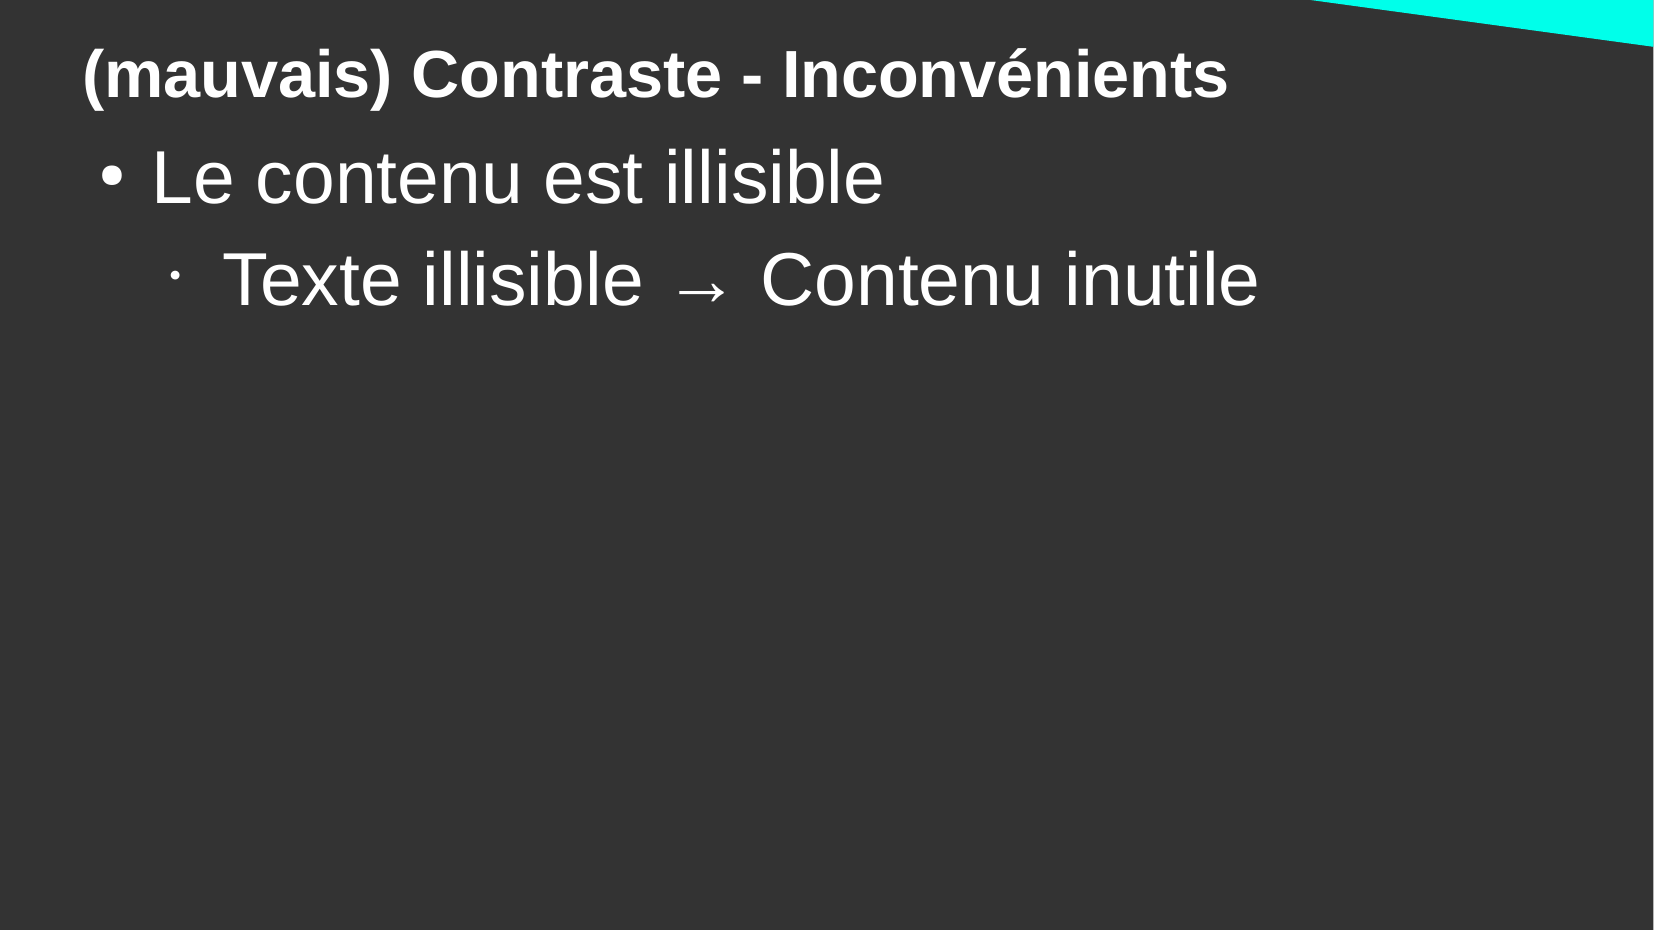

# (mauvais) Contraste - Inconvénients
Le contenu est illisible
Texte illisible → Contenu inutile